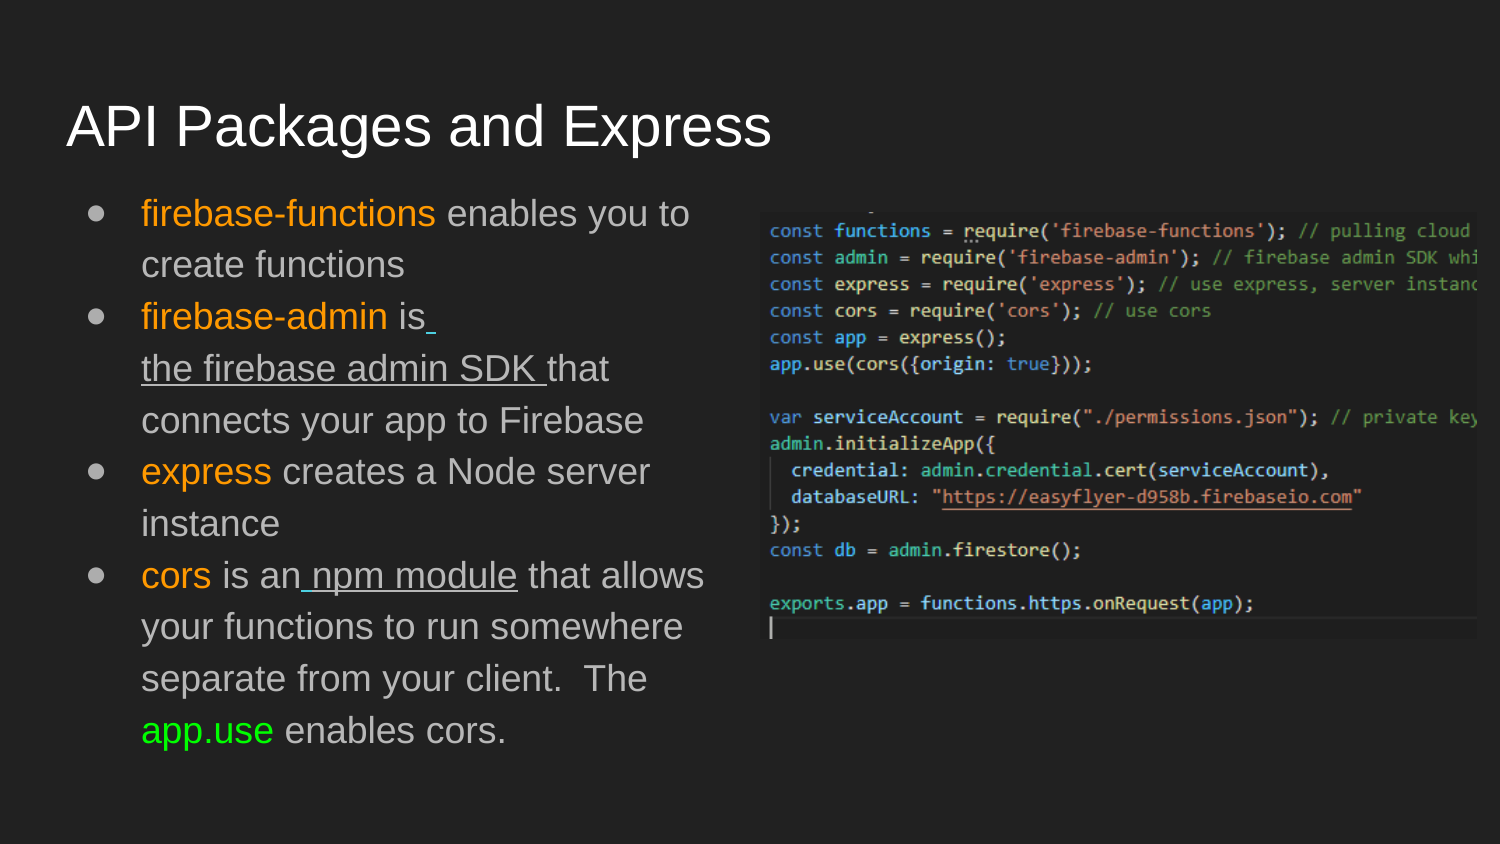

# API Packages and Express
firebase-functions enables you to create functions
firebase-admin is the firebase admin SDK that connects your app to Firebase
express creates a Node server instance
cors is an npm module that allows your functions to run somewhere separate from your client. The app.use enables cors.